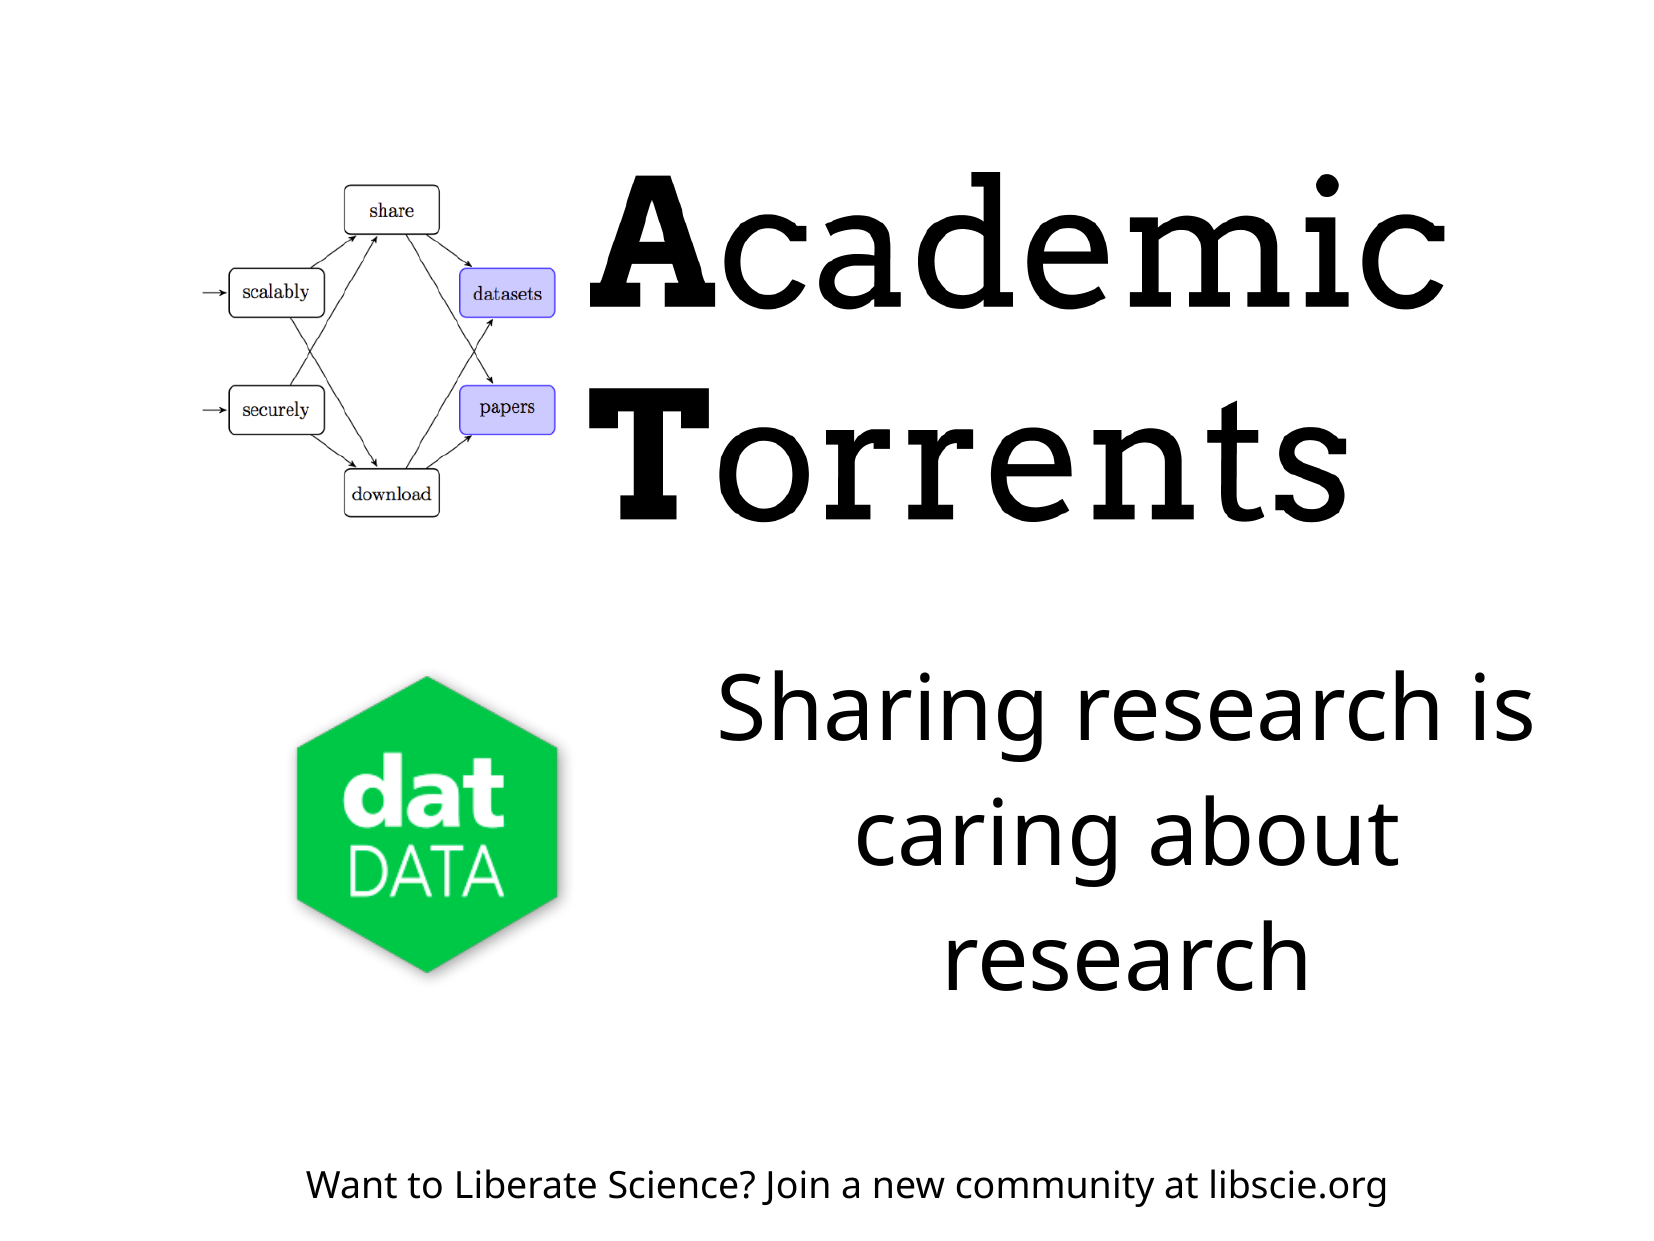

# Sharing research is caring about research